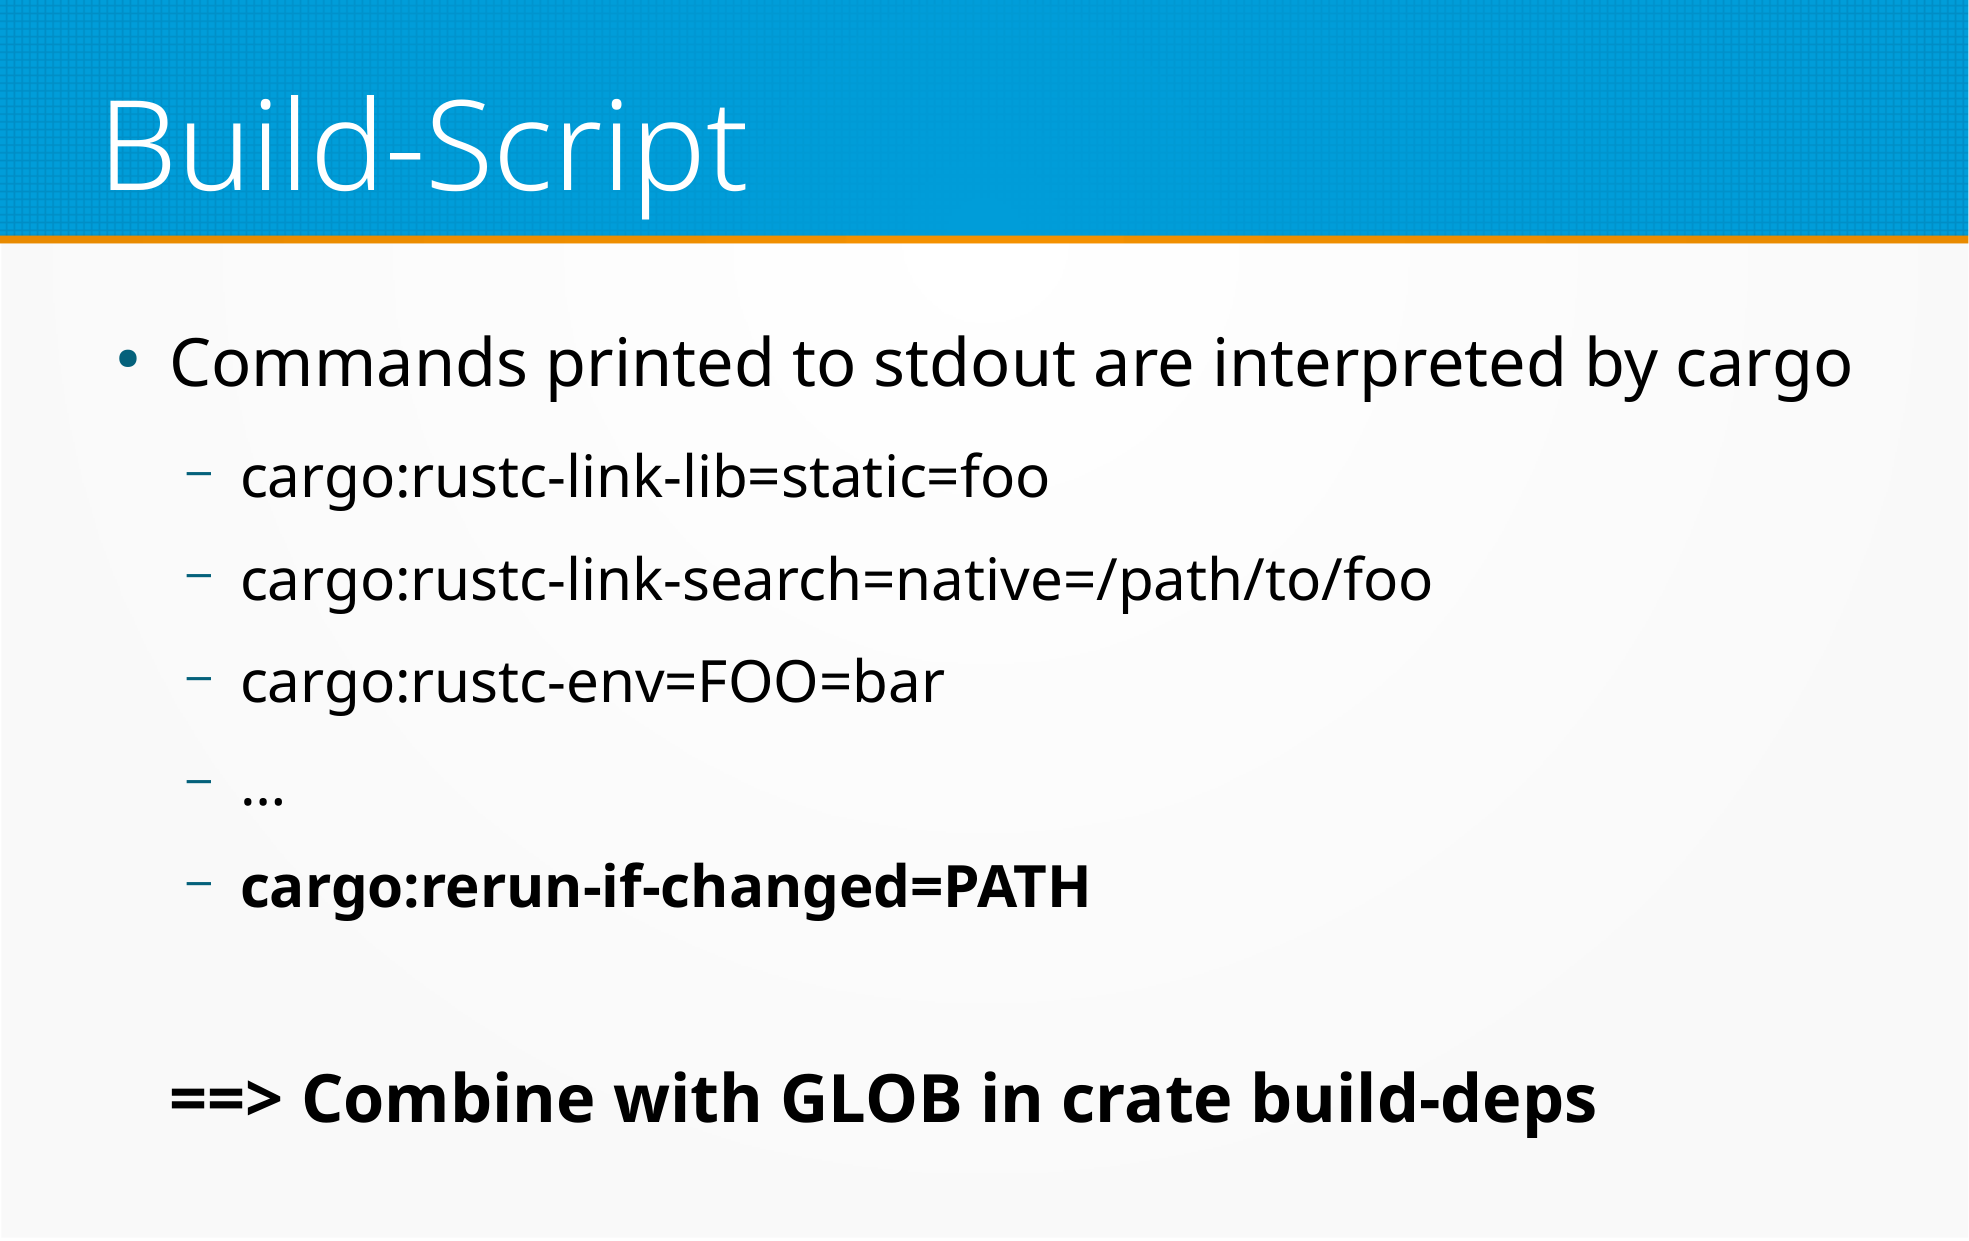

# Build-Script
Commands printed to stdout are interpreted by cargo
cargo:rustc-link-lib=static=foo
cargo:rustc-link-search=native=/path/to/foo
cargo:rustc-env=FOO=bar
…
cargo:rerun-if-changed=PATH
==> Combine with GLOB in crate build-deps